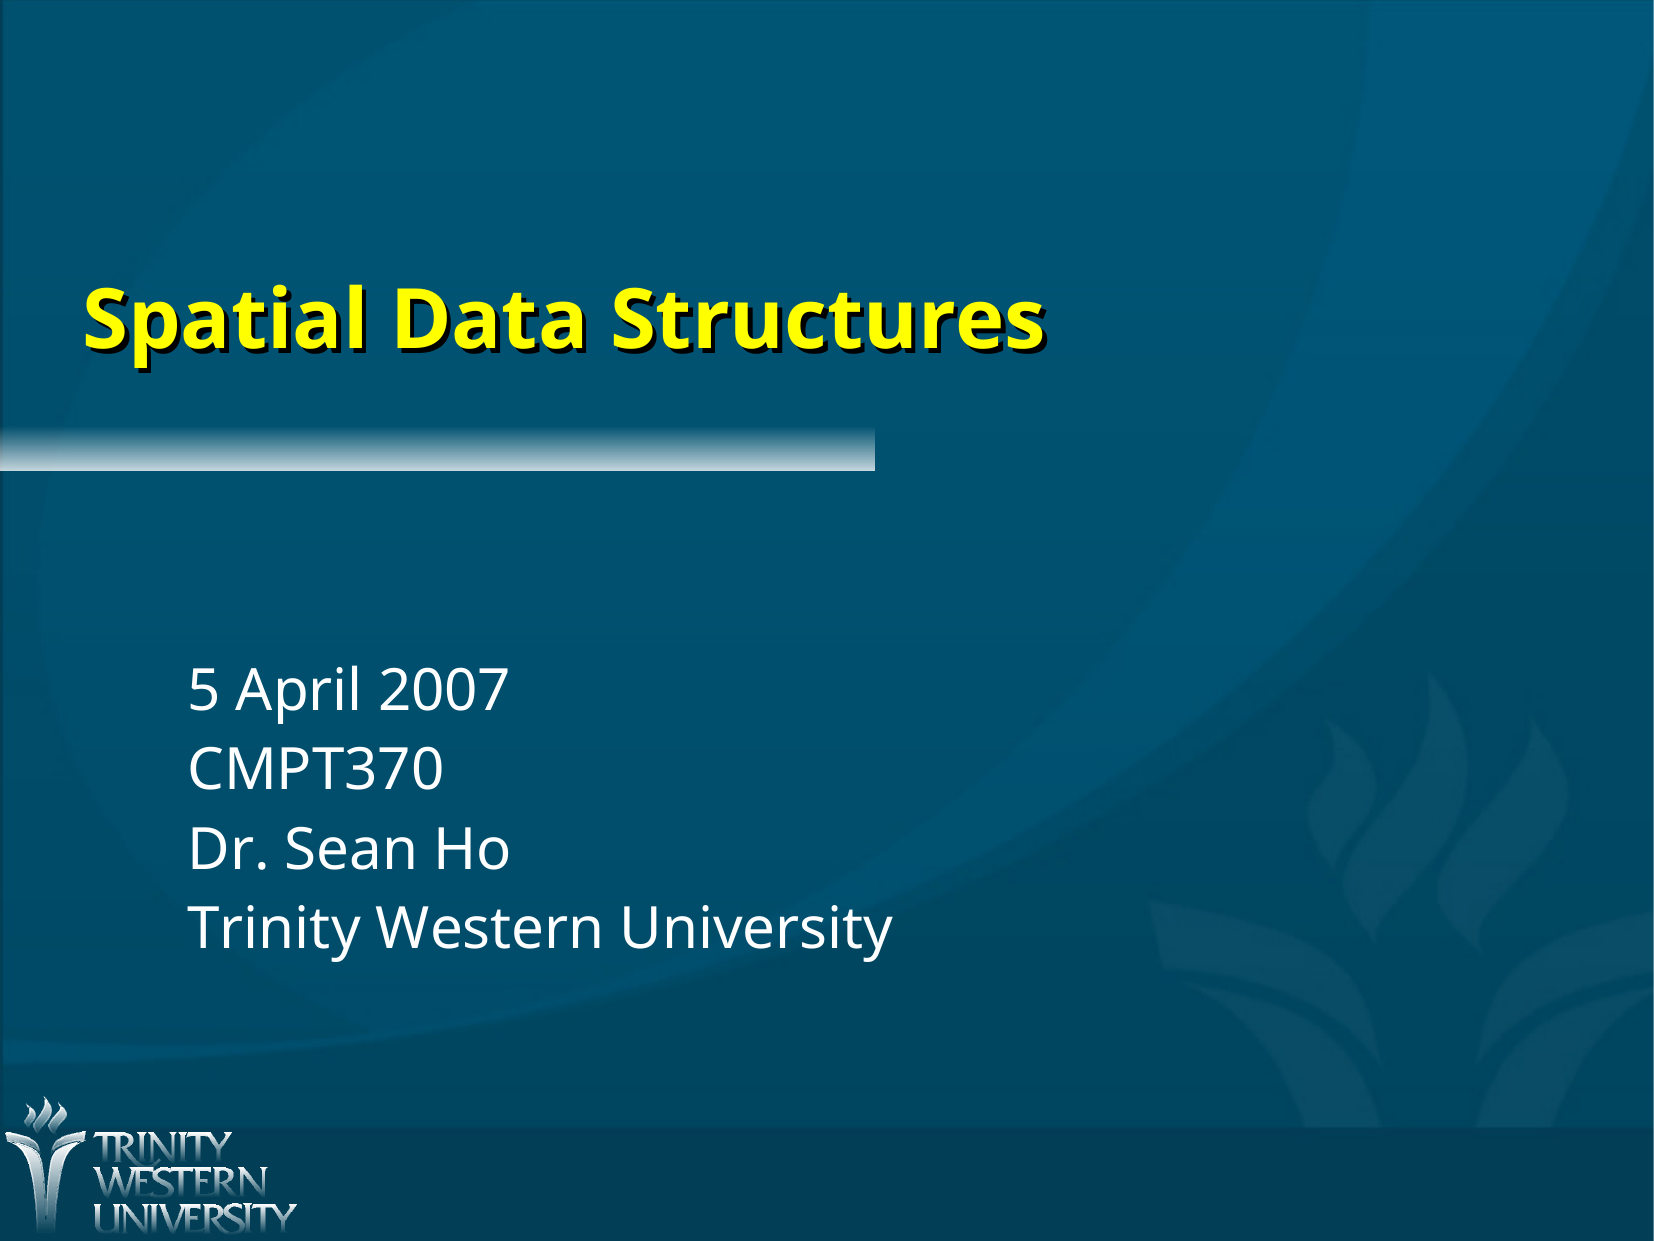

# Spatial Data Structures
5 April 2007
CMPT370
Dr. Sean Ho
Trinity Western University